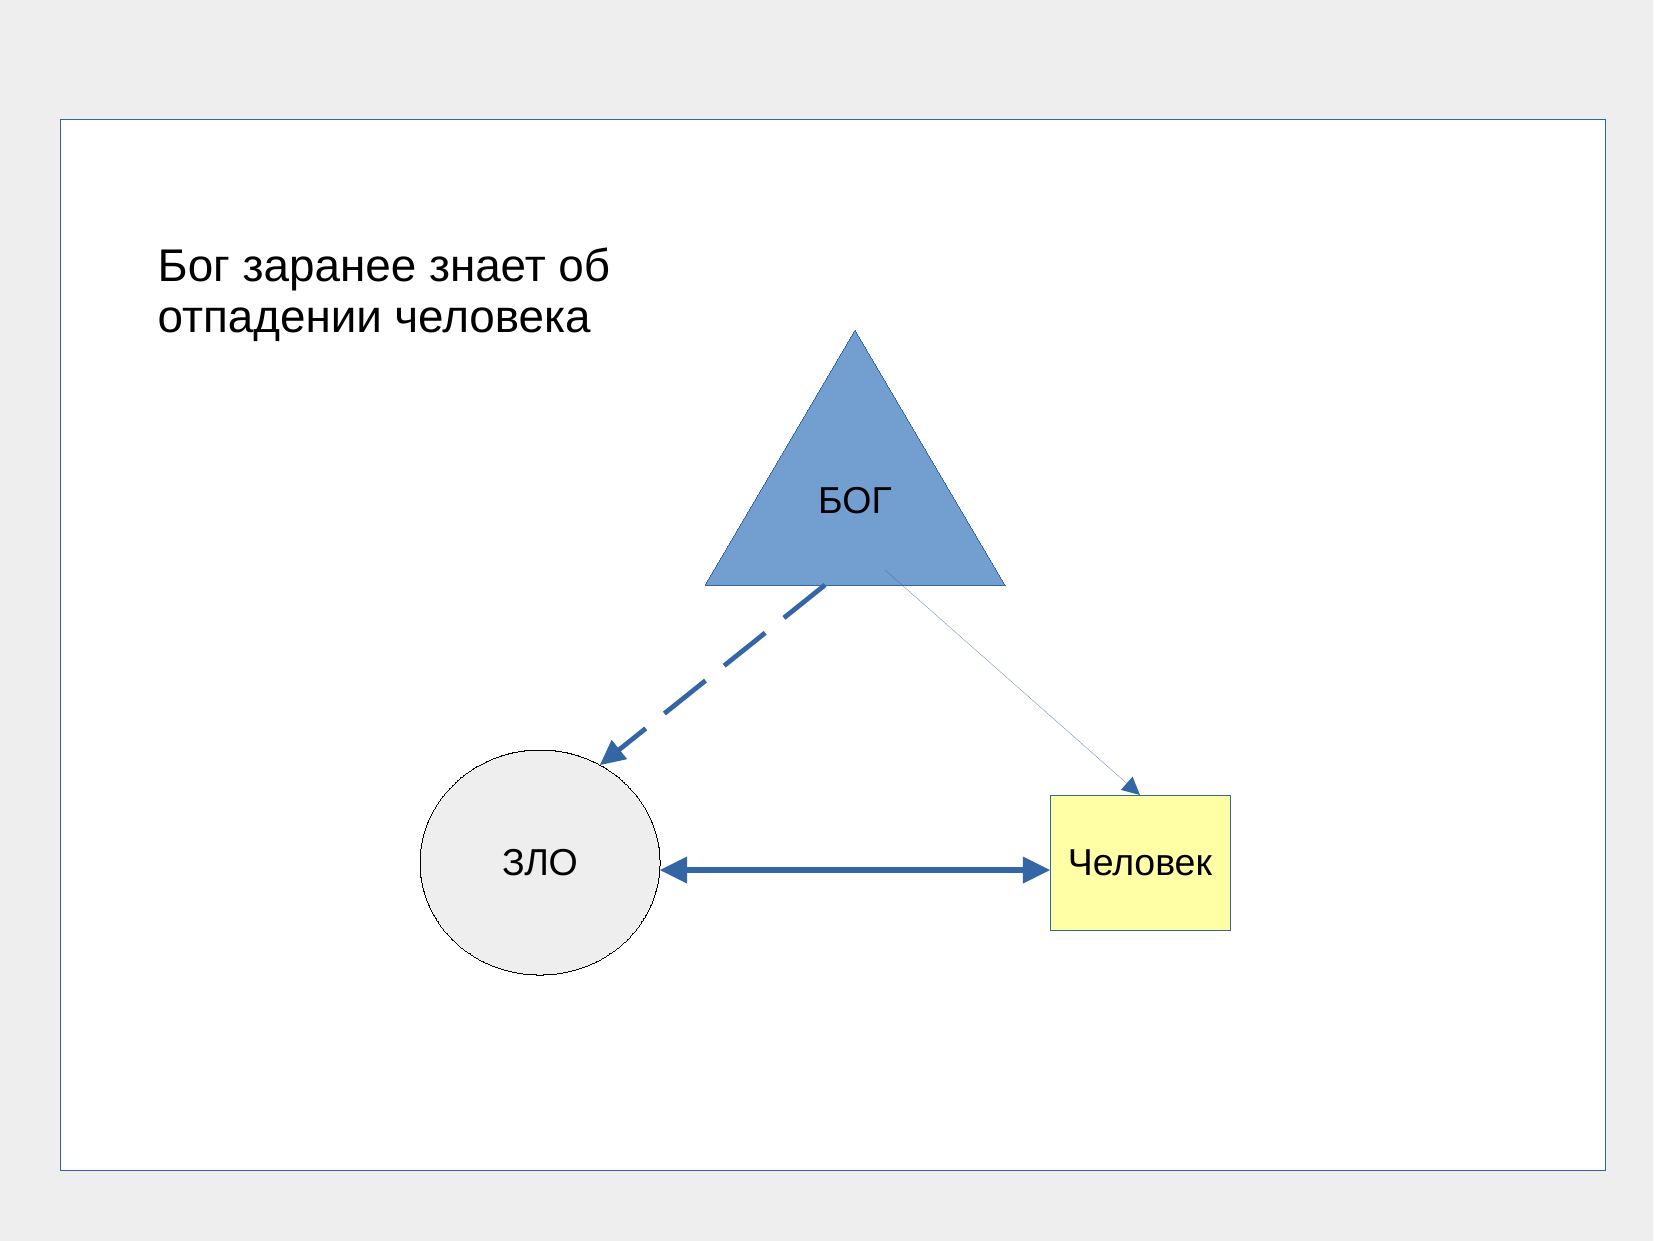

# Бог заранее знает об отпадении человека
БОГ
ЗЛО
Человек